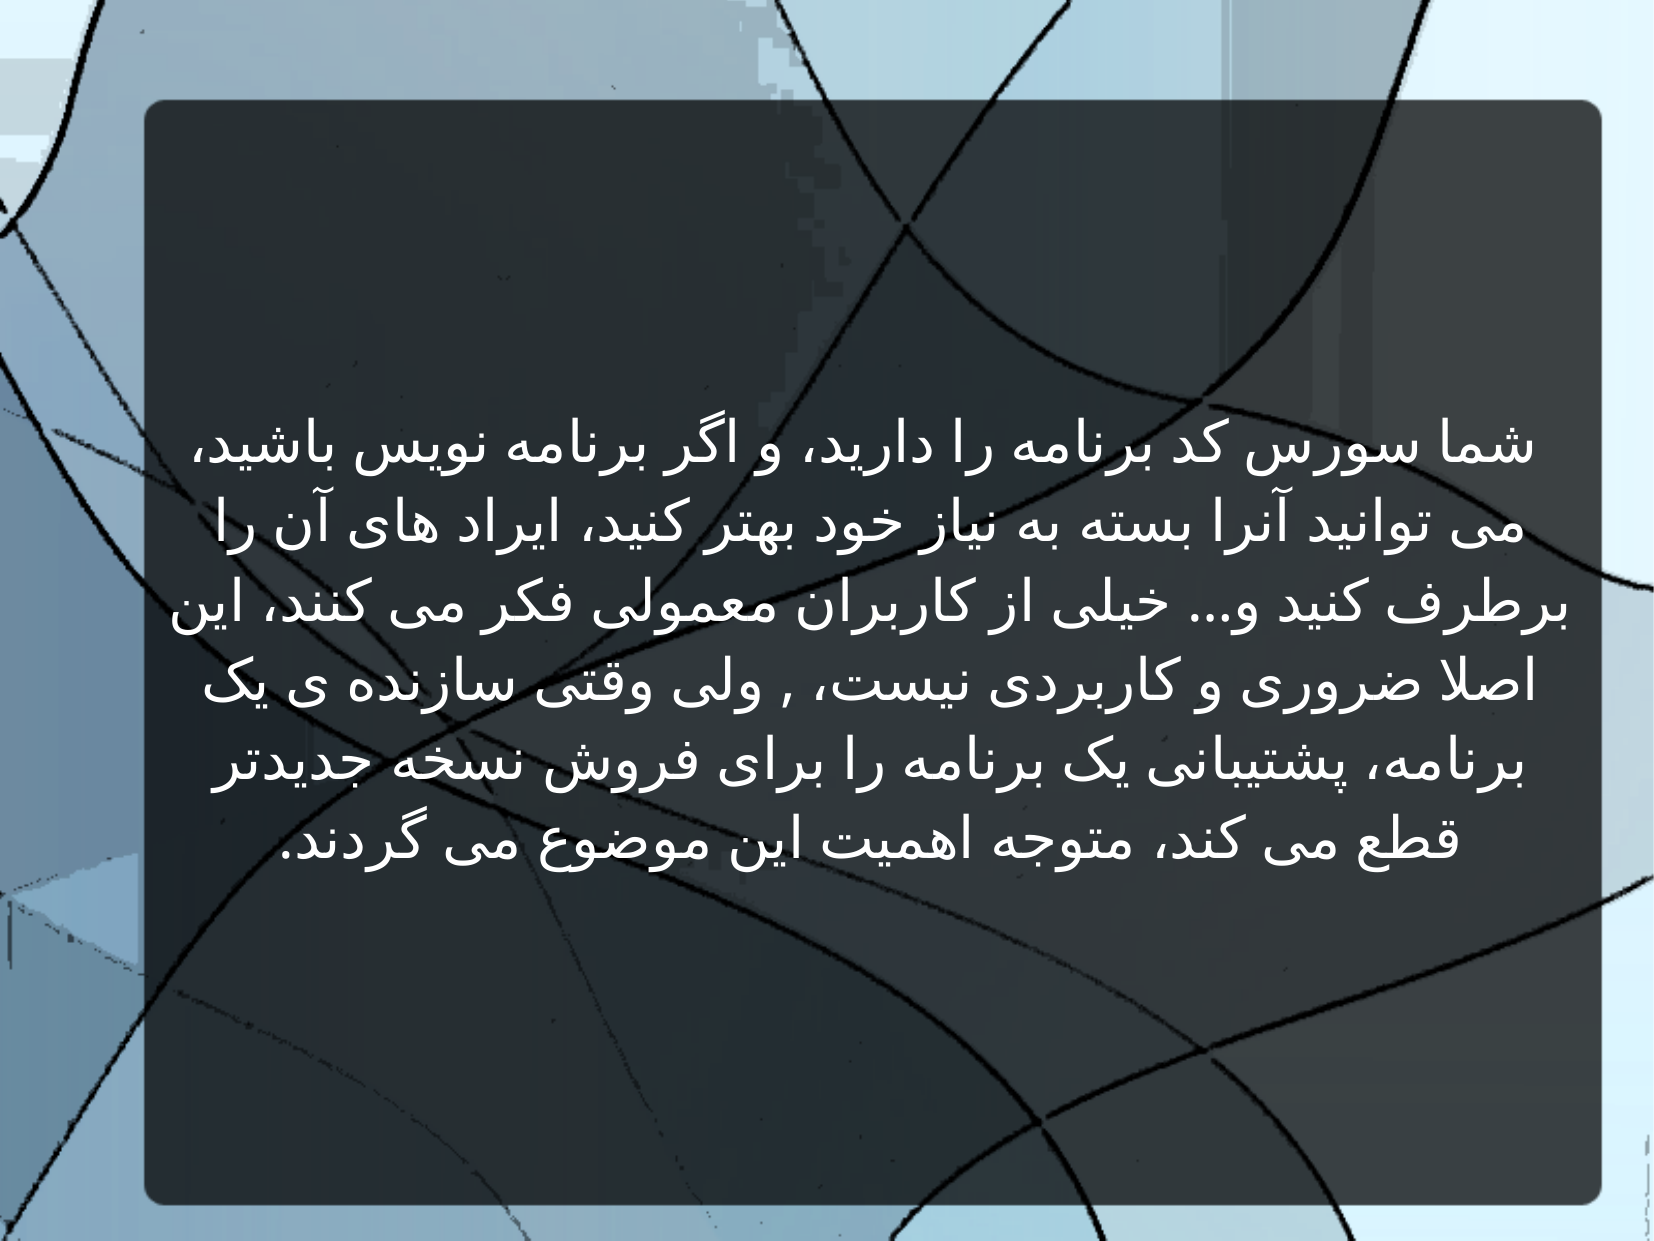

# شما سورس کد برنامه را دارید، و اگر برنامه نویس باشید، می توانید آنرا بسته به نیاز خود بهتر کنید، ایراد های آن را برطرف کنید و… خیلی از کاربران معمولی فکر می کنند، این اصلا ضروری و کاربردی نیست، , ولی وقتی سازنده ی یک برنامه، پشتیبانی یک برنامه را برای فروش نسخه جدیدتر قطع می کند، متوجه اهمیت این موضوع می گردند.